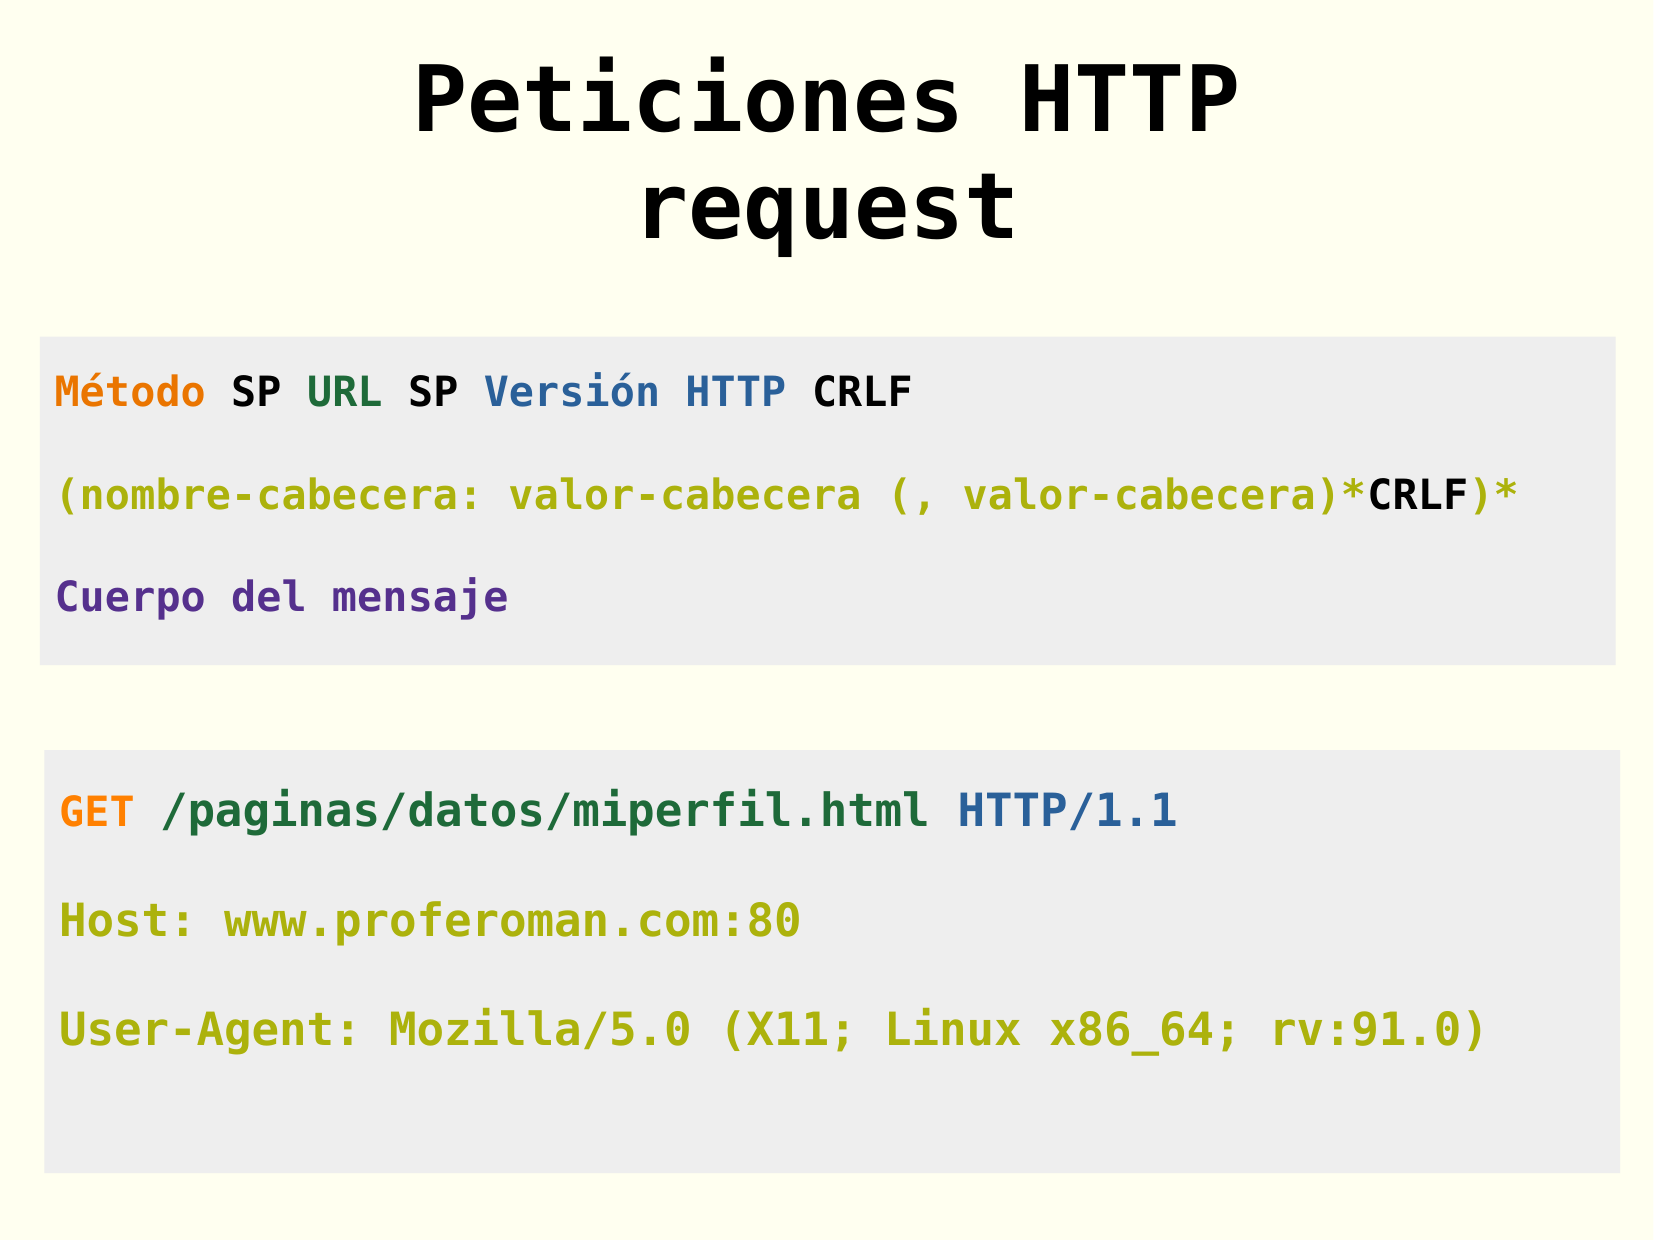

# Peticiones HTTP request
Método SP URL SP Versión HTTP CRLF
(nombre-cabecera: valor-cabecera (, valor-cabecera)*CRLF)*
Cuerpo del mensaje
GET /paginas/datos/miperfil.html HTTP/1.1
Host: www.proferoman.com:80
User-Agent: Mozilla/5.0 (X11; Linux x86_64; rv:91.0)